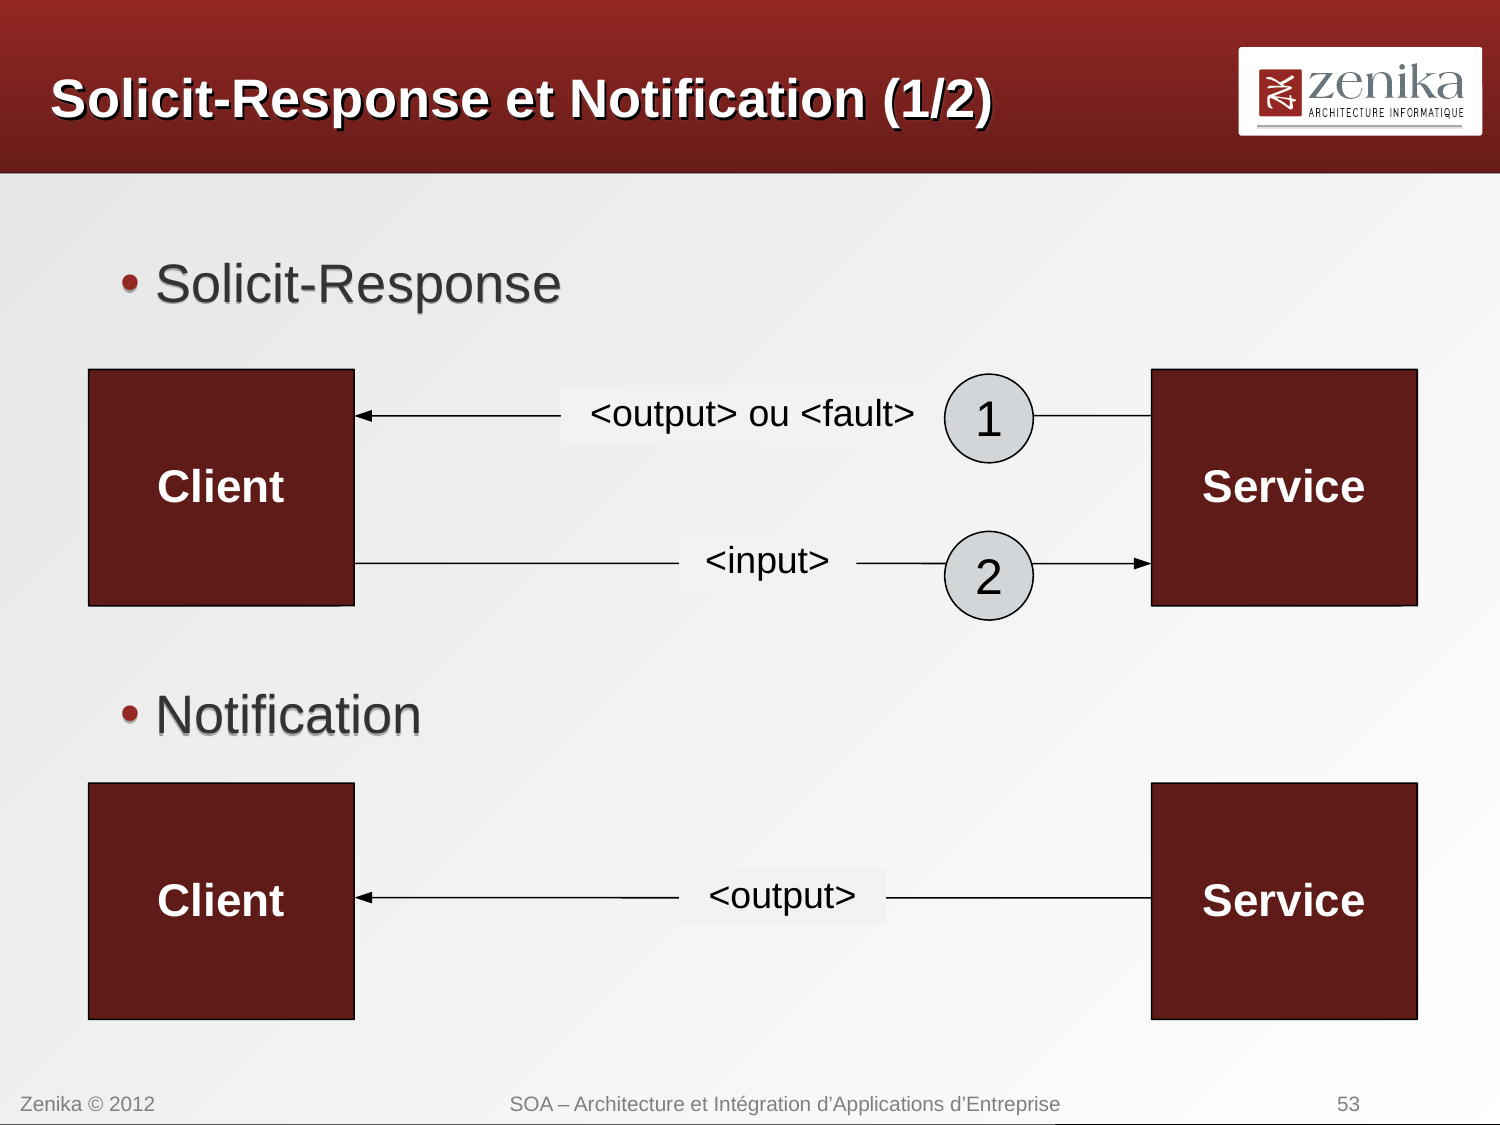

# Solicit-Response et Notification (1/2)
Solicit-Response
Notification
Client
Service
1
<output> ou <fault>
2
<input>
Client
Service
<output>